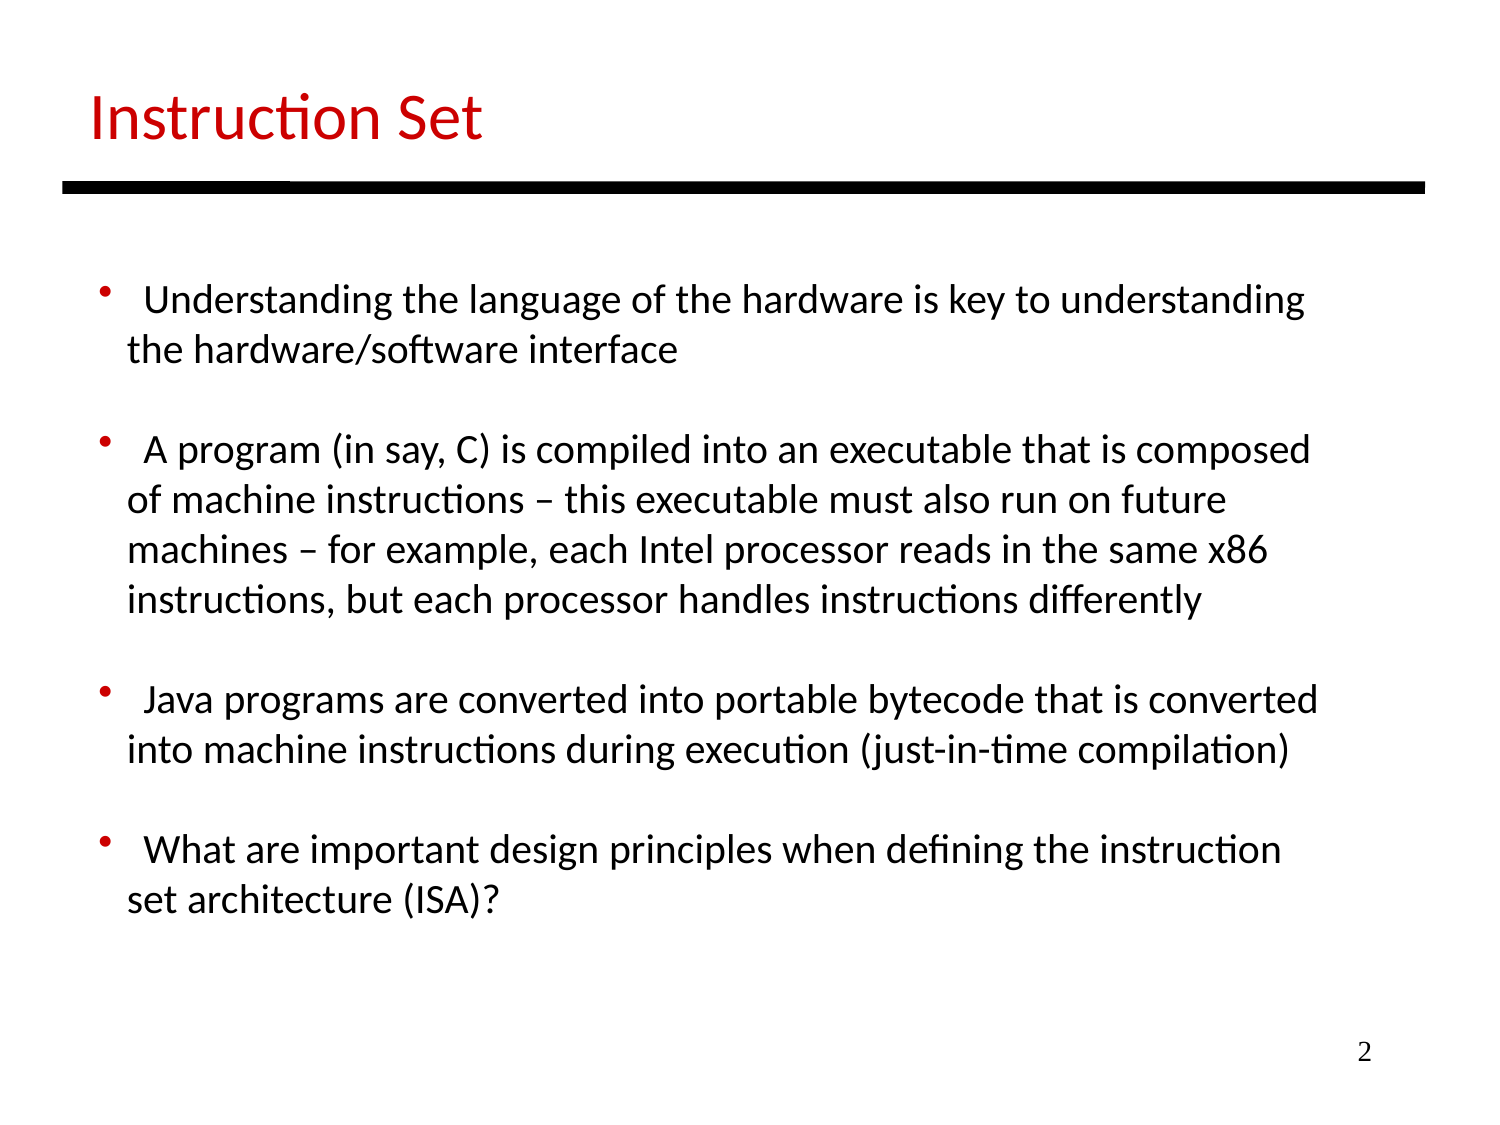

Instruction Set
 Understanding the language of the hardware is key to understanding
 the hardware/software interface
 A program (in say, C) is compiled into an executable that is composed
 of machine instructions – this executable must also run on future
 machines – for example, each Intel processor reads in the same x86
 instructions, but each processor handles instructions differently
 Java programs are converted into portable bytecode that is converted
 into machine instructions during execution (just-in-time compilation)
 What are important design principles when defining the instruction
 set architecture (ISA)?